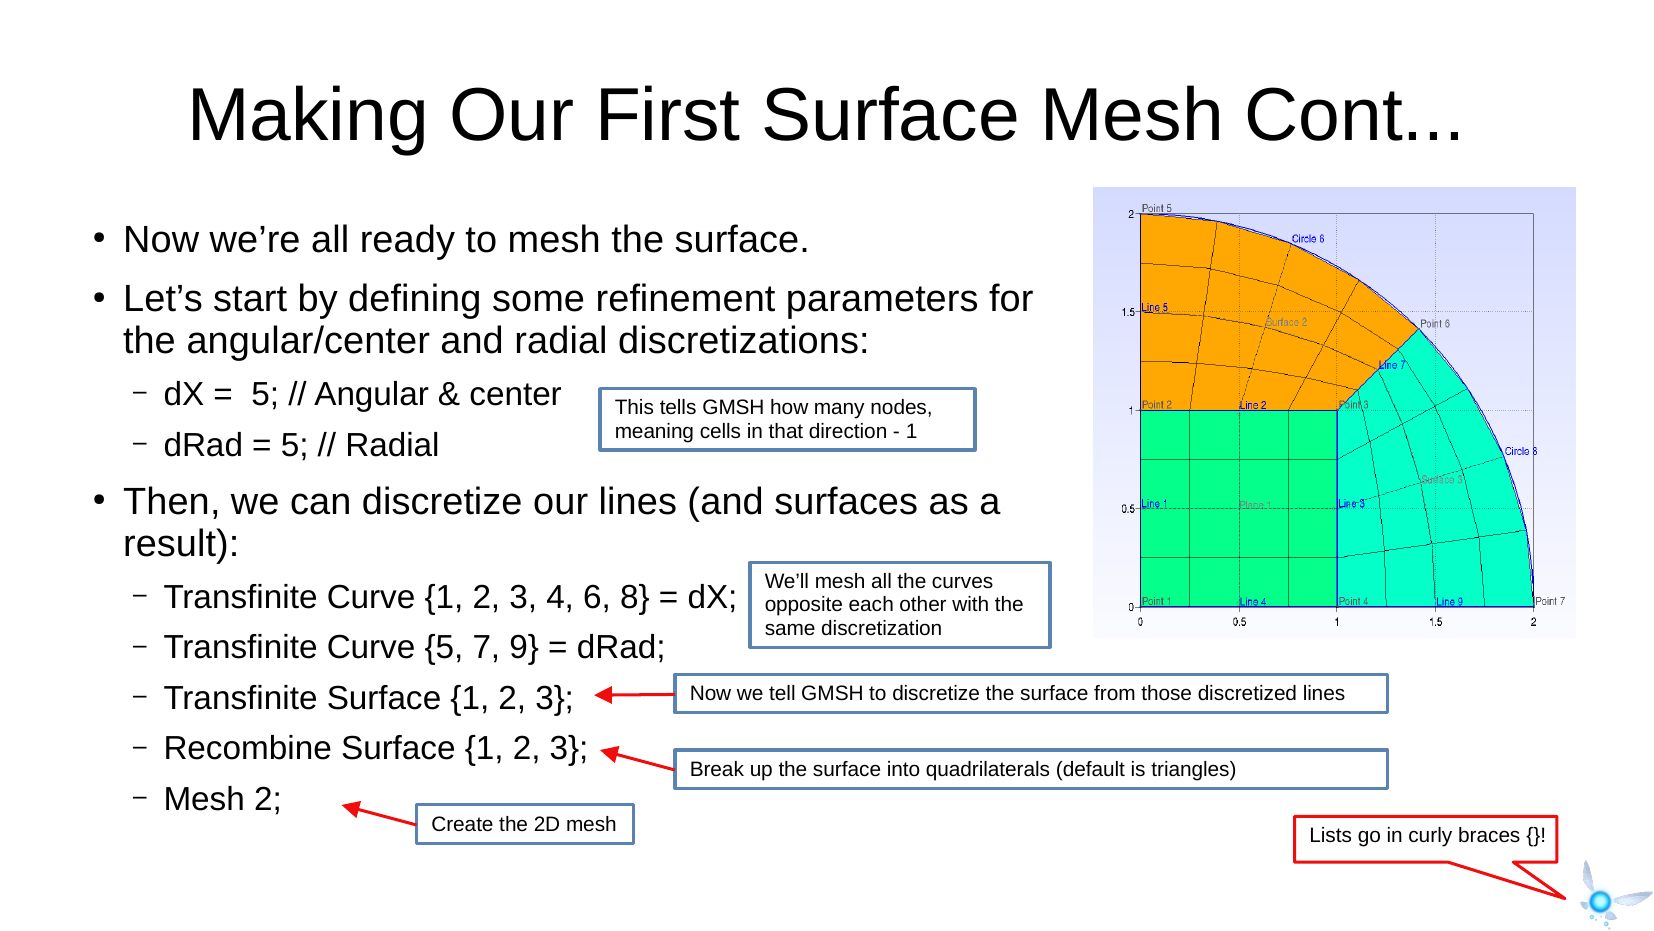

# Making Our First Surface Mesh Cont...
Now we’re all ready to mesh the surface.
Let’s start by defining some refinement parameters for the angular/center and radial discretizations:
dX = 5; // Angular & center
dRad = 5; // Radial
Then, we can discretize our lines (and surfaces as a result):
Transfinite Curve {1, 2, 3, 4, 6, 8} = dX;
Transfinite Curve {5, 7, 9} = dRad;
Transfinite Surface {1, 2, 3};
Recombine Surface {1, 2, 3};
Mesh 2;
This tells GMSH how many nodes, meaning cells in that direction - 1
We’ll mesh all the curves opposite each other with the same discretization
Now we tell GMSH to discretize the surface from those discretized lines
Break up the surface into quadrilaterals (default is triangles)
Create the 2D mesh
Lists go in curly braces {}!